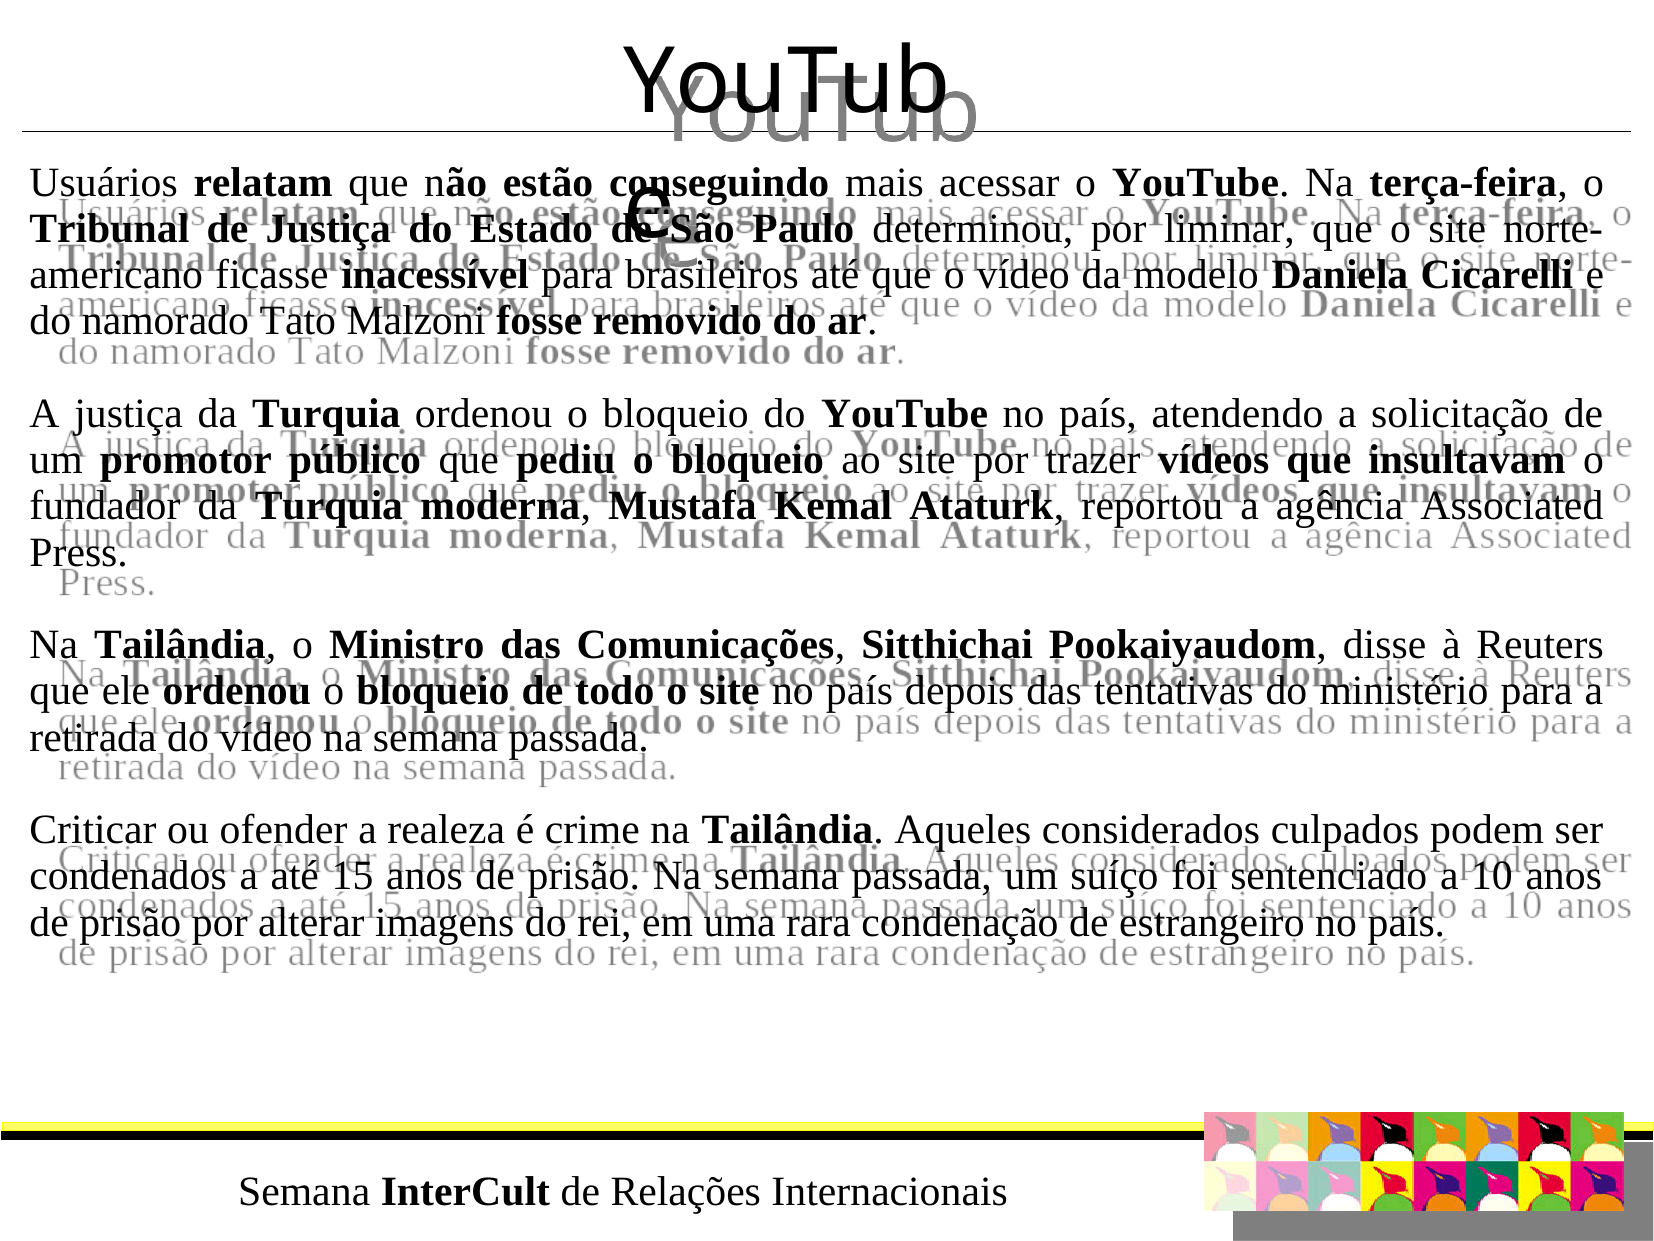

YouTube
Usuários relatam que não estão conseguindo mais acessar o YouTube. Na terça-feira, o Tribunal de Justiça do Estado de São Paulo determinou, por liminar, que o site norte-americano ficasse inacessível para brasileiros até que o vídeo da modelo Daniela Cicarelli e do namorado Tato Malzoni fosse removido do ar.
A justiça da Turquia ordenou o bloqueio do YouTube no país, atendendo a solicitação de um promotor público que pediu o bloqueio ao site por trazer vídeos que insultavam o fundador da Turquia moderna, Mustafa Kemal Ataturk, reportou a agência Associated Press.
Na Tailândia, o Ministro das Comunicações, Sitthichai Pookaiyaudom, disse à Reuters que ele ordenou o bloqueio de todo o site no país depois das tentativas do ministério para a retirada do vídeo na semana passada.
Criticar ou ofender a realeza é crime na Tailândia. Aqueles considerados culpados podem ser condenados a até 15 anos de prisão. Na semana passada, um suíço foi sentenciado a 10 anos de prisão por alterar imagens do rei, em uma rara condenação de estrangeiro no país.
Semana InterCult de Relações Internacionais